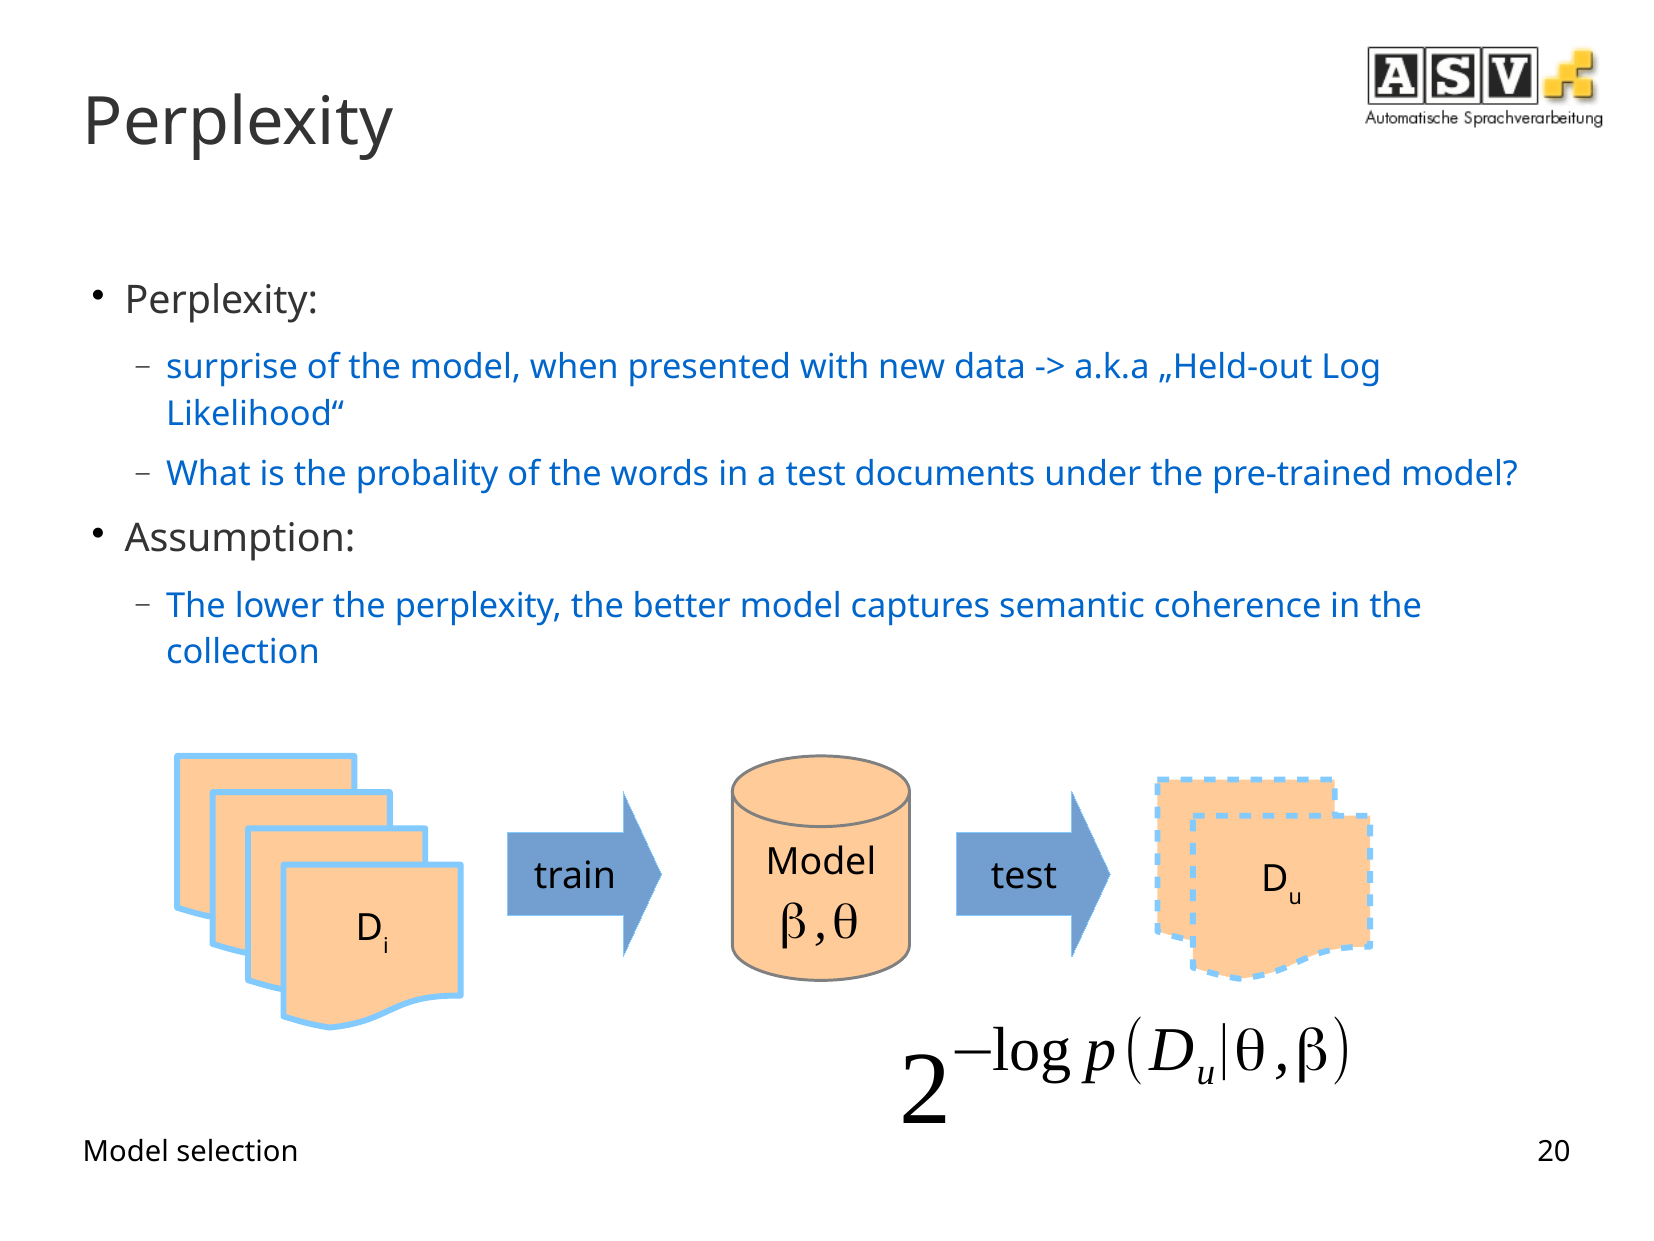

# Perplexity
Perplexity:
surprise of the model, when presented with new data -> a.k.a „Held-out Log Likelihood“
What is the probality of the words in a test documents under the pre-trained model?
Assumption:
The lower the perplexity, the better model captures semantic coherence in the collection
Di
Model
train
test
Du
Model selection
20